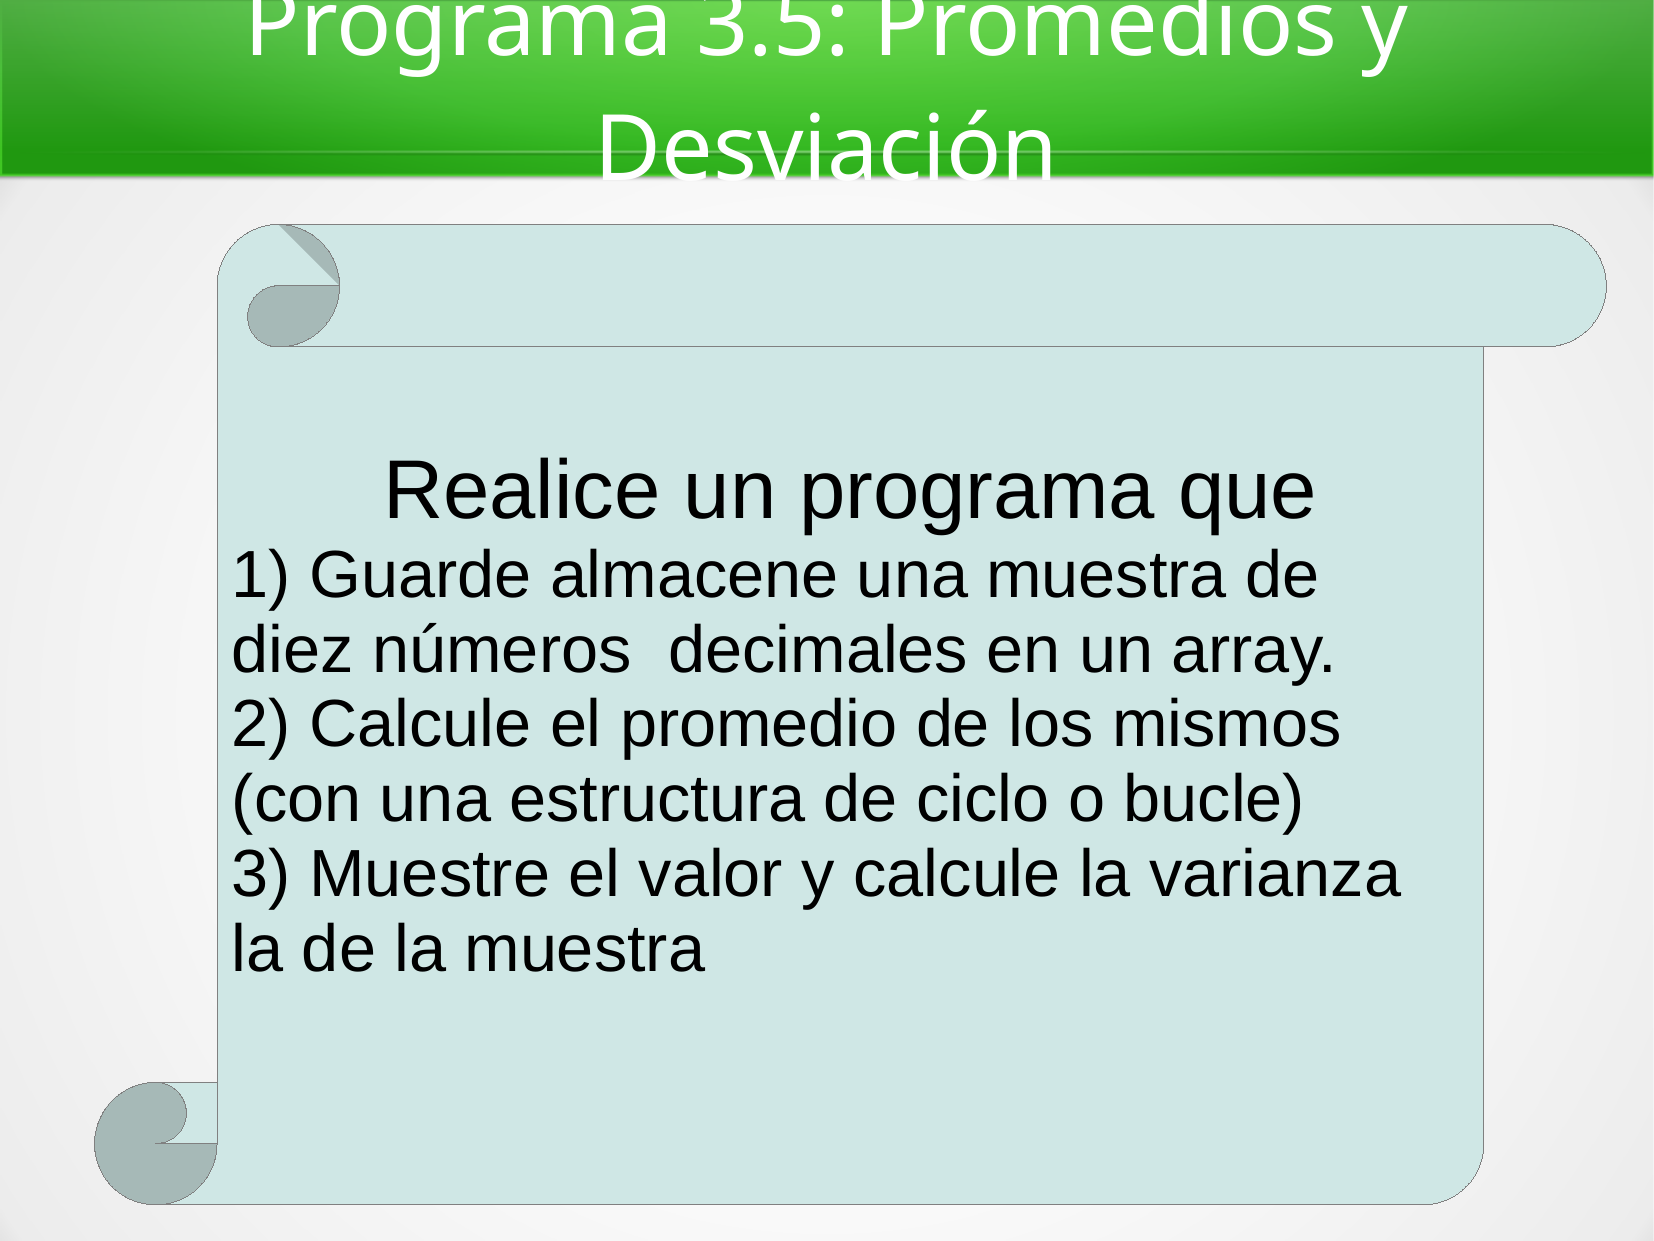

# Programa 3.5: Promedios y Desviación
Realice un programa que
1) Guarde almacene una muestra de
diez números decimales en un array.
2) Calcule el promedio de los mismos
(con una estructura de ciclo o bucle)
3) Muestre el valor y calcule la varianza
la de la muestra